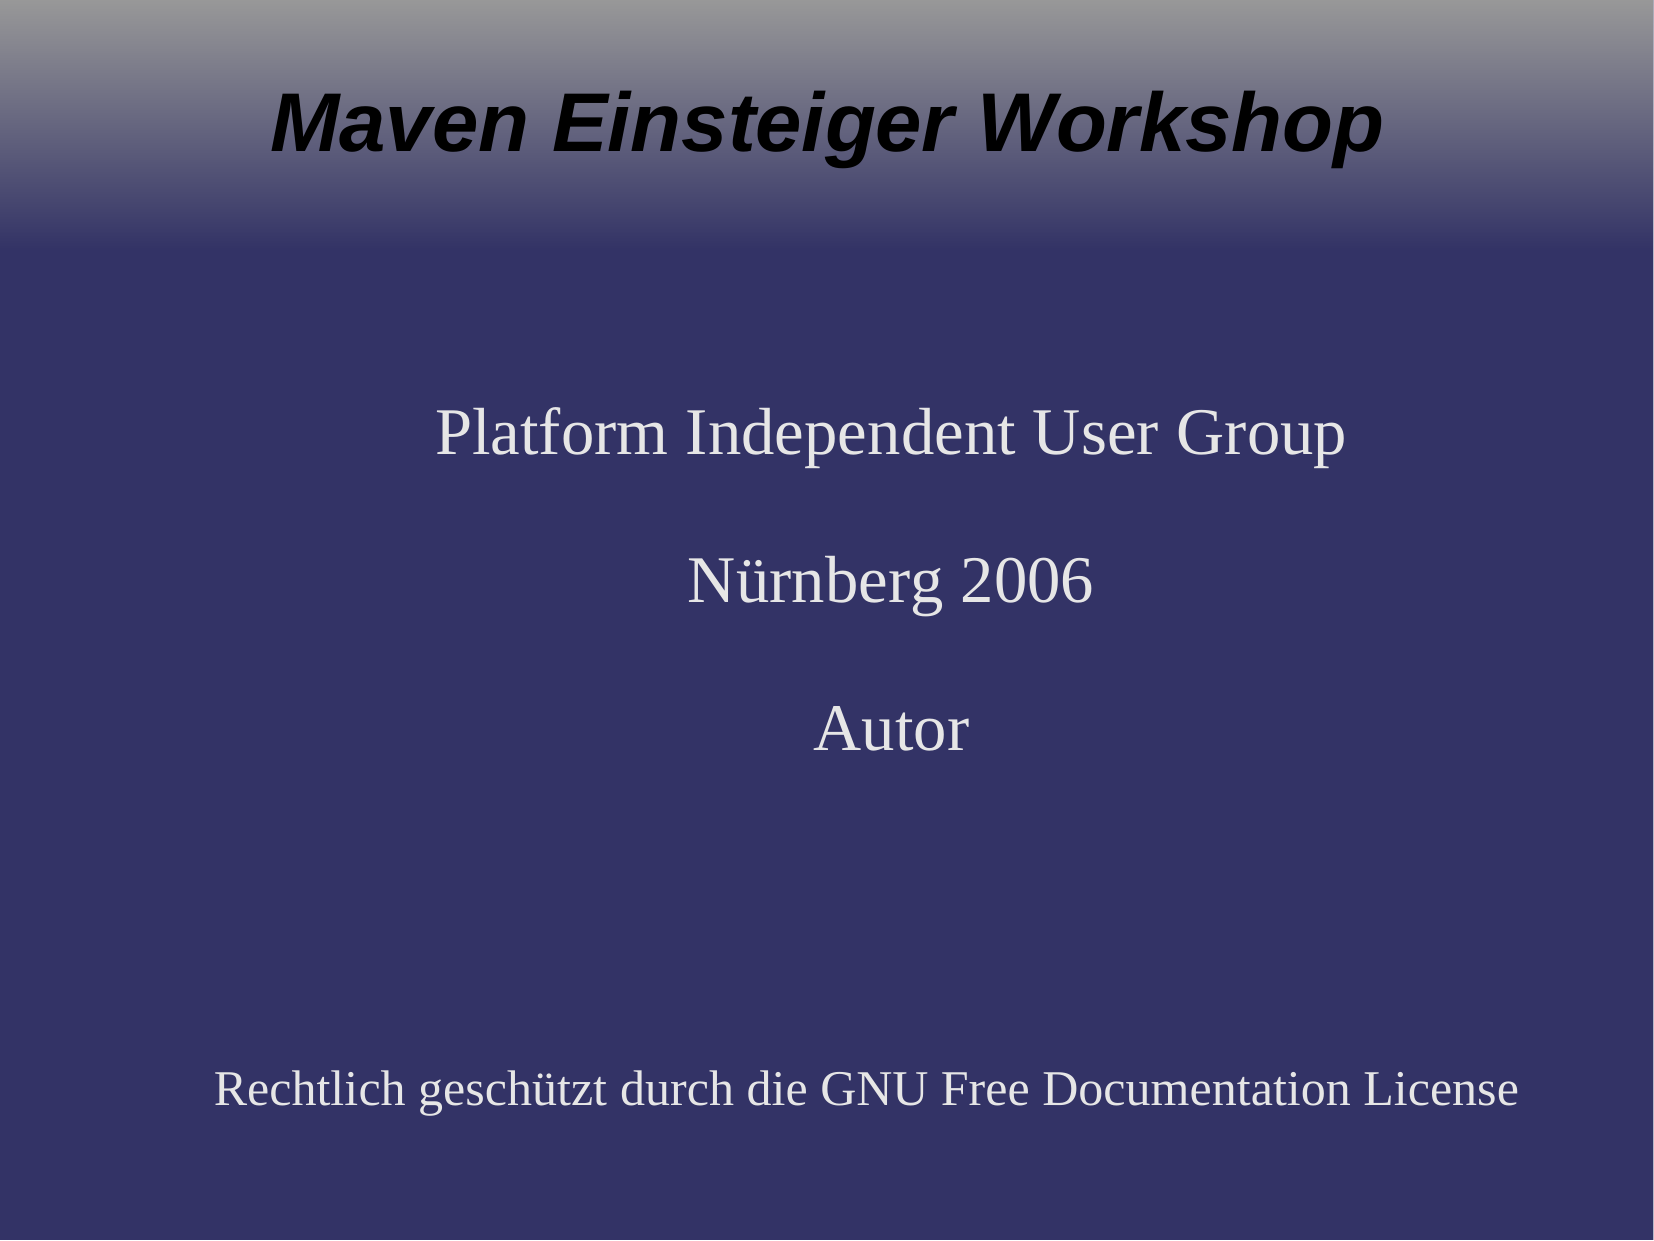

# Maven Einsteiger Workshop
Platform Independent User Group
Nürnberg 2006
Autor
Rechtlich geschützt durch die GNU Free Documentation License